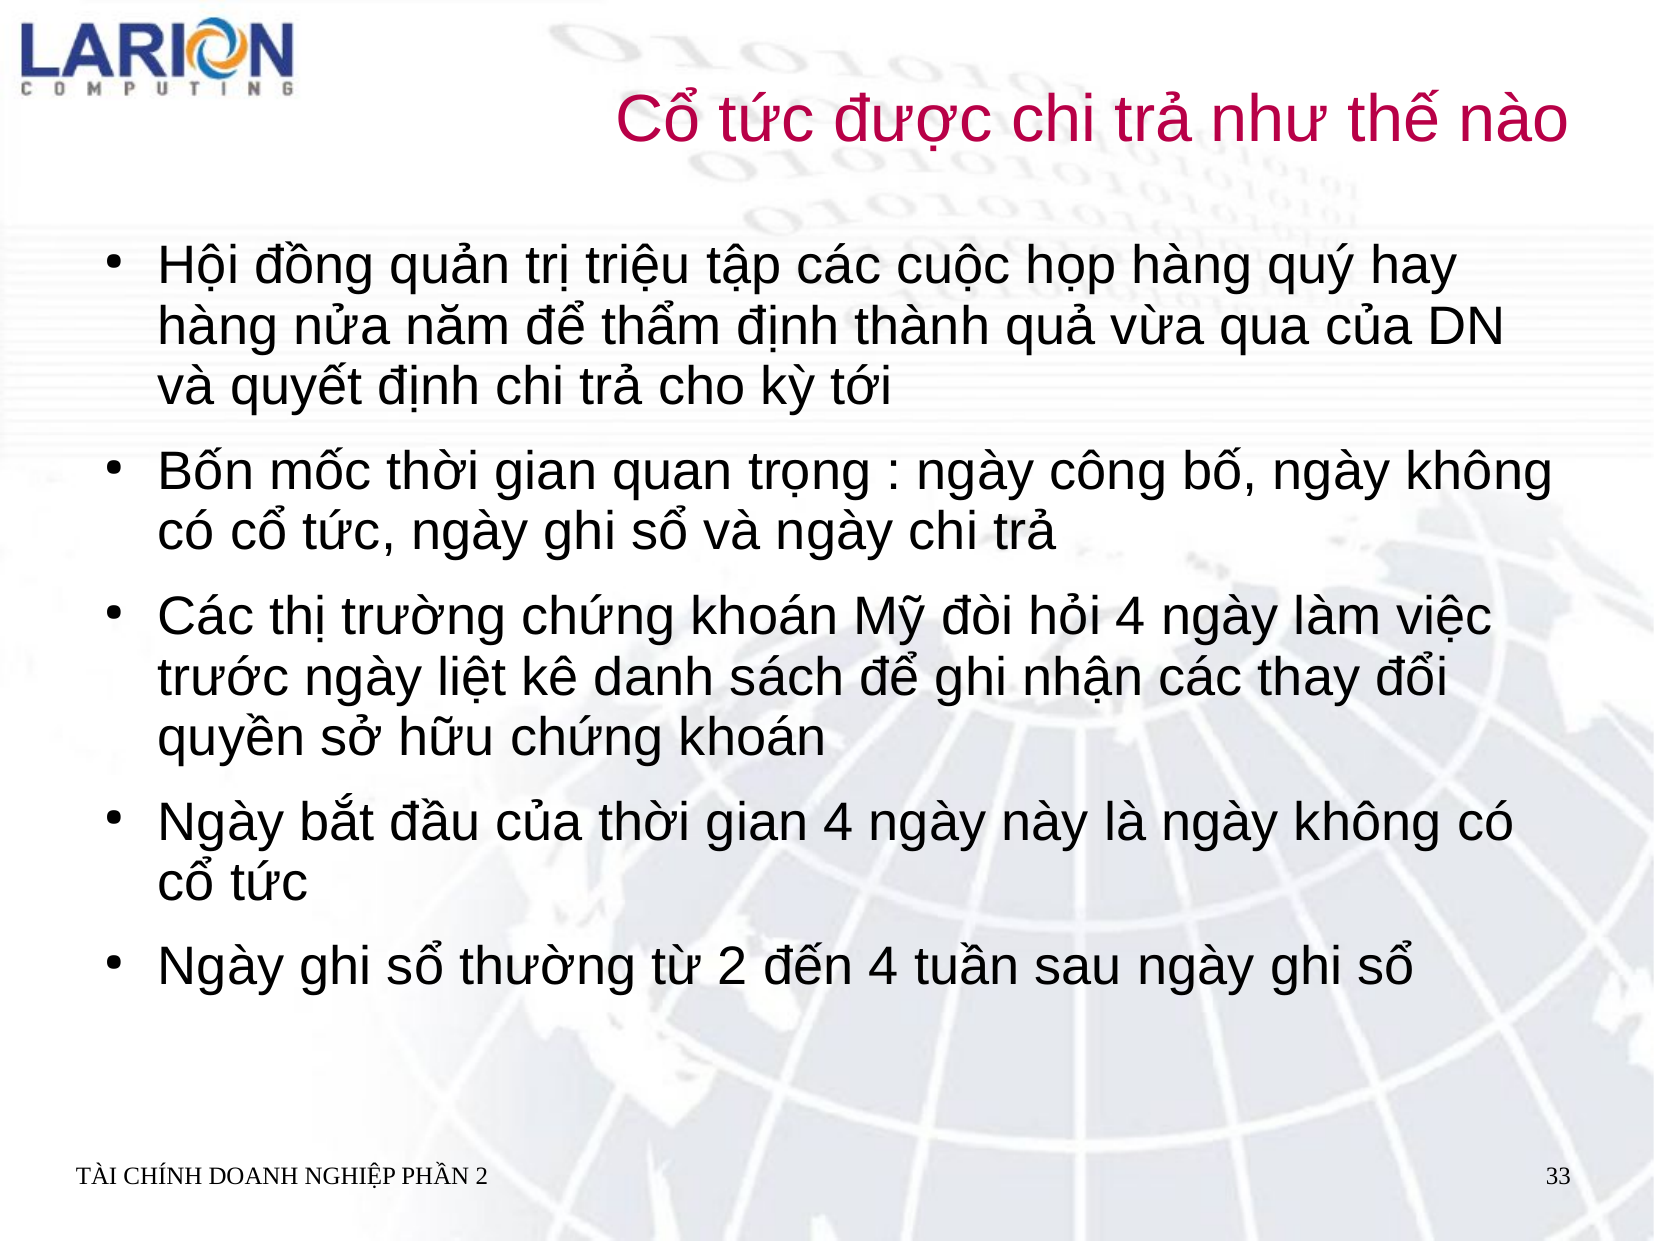

# Cổ tức được chi trả như thế nào
Hội đồng quản trị triệu tập các cuộc họp hàng quý hay hàng nửa năm để thẩm định thành quả vừa qua của DN và quyết định chi trả cho kỳ tới
Bốn mốc thời gian quan trọng : ngày công bố, ngày không có cổ tức, ngày ghi sổ và ngày chi trả
Các thị trường chứng khoán Mỹ đòi hỏi 4 ngày làm việc trước ngày liệt kê danh sách để ghi nhận các thay đổi quyền sở hữu chứng khoán
Ngày bắt đầu của thời gian 4 ngày này là ngày không có cổ tức
Ngày ghi sổ thường từ 2 đến 4 tuần sau ngày ghi sổ
TÀI CHÍNH DOANH NGHIỆP PHẦN 2
33